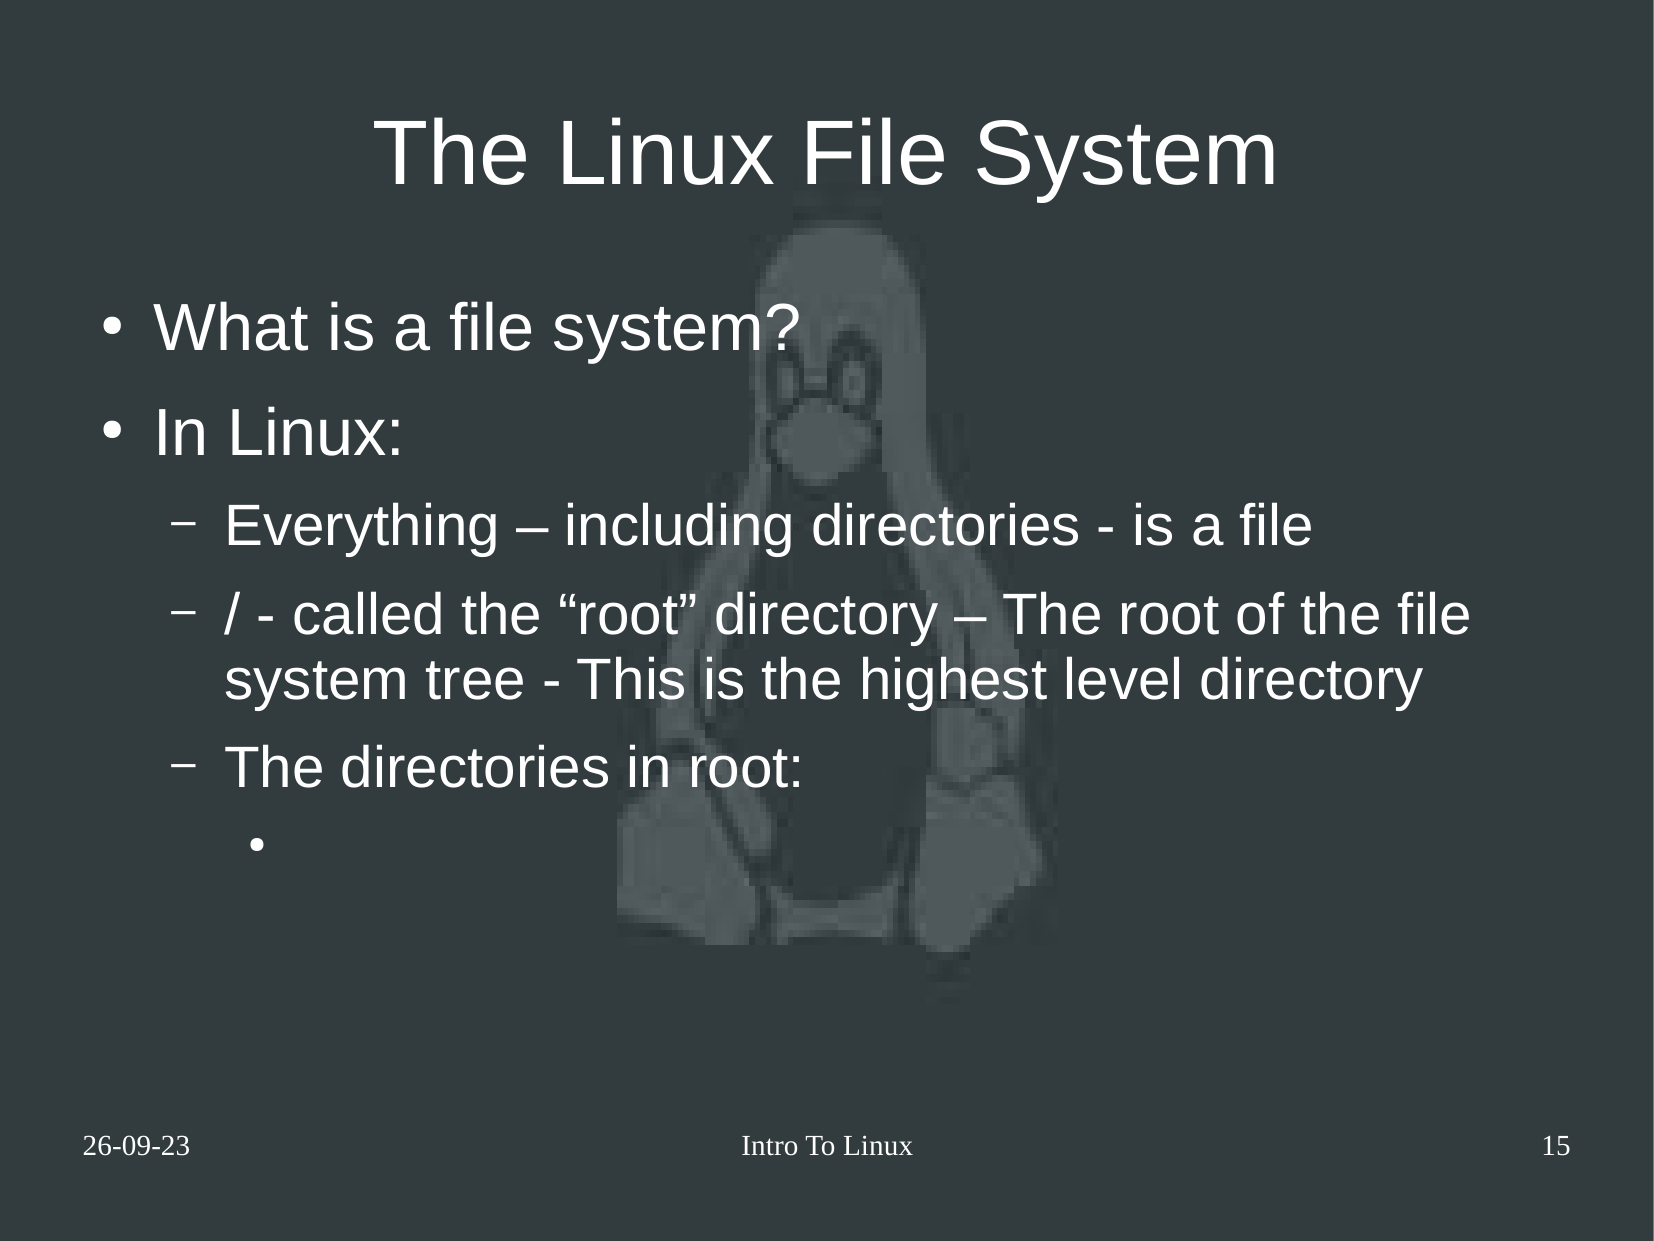

# The Linux File System
What is a file system?
In Linux:
Everything – including directories - is a file
/ - called the “root” directory – The root of the file system tree - This is the highest level directory
The directories in root:
Intro To Linux
15